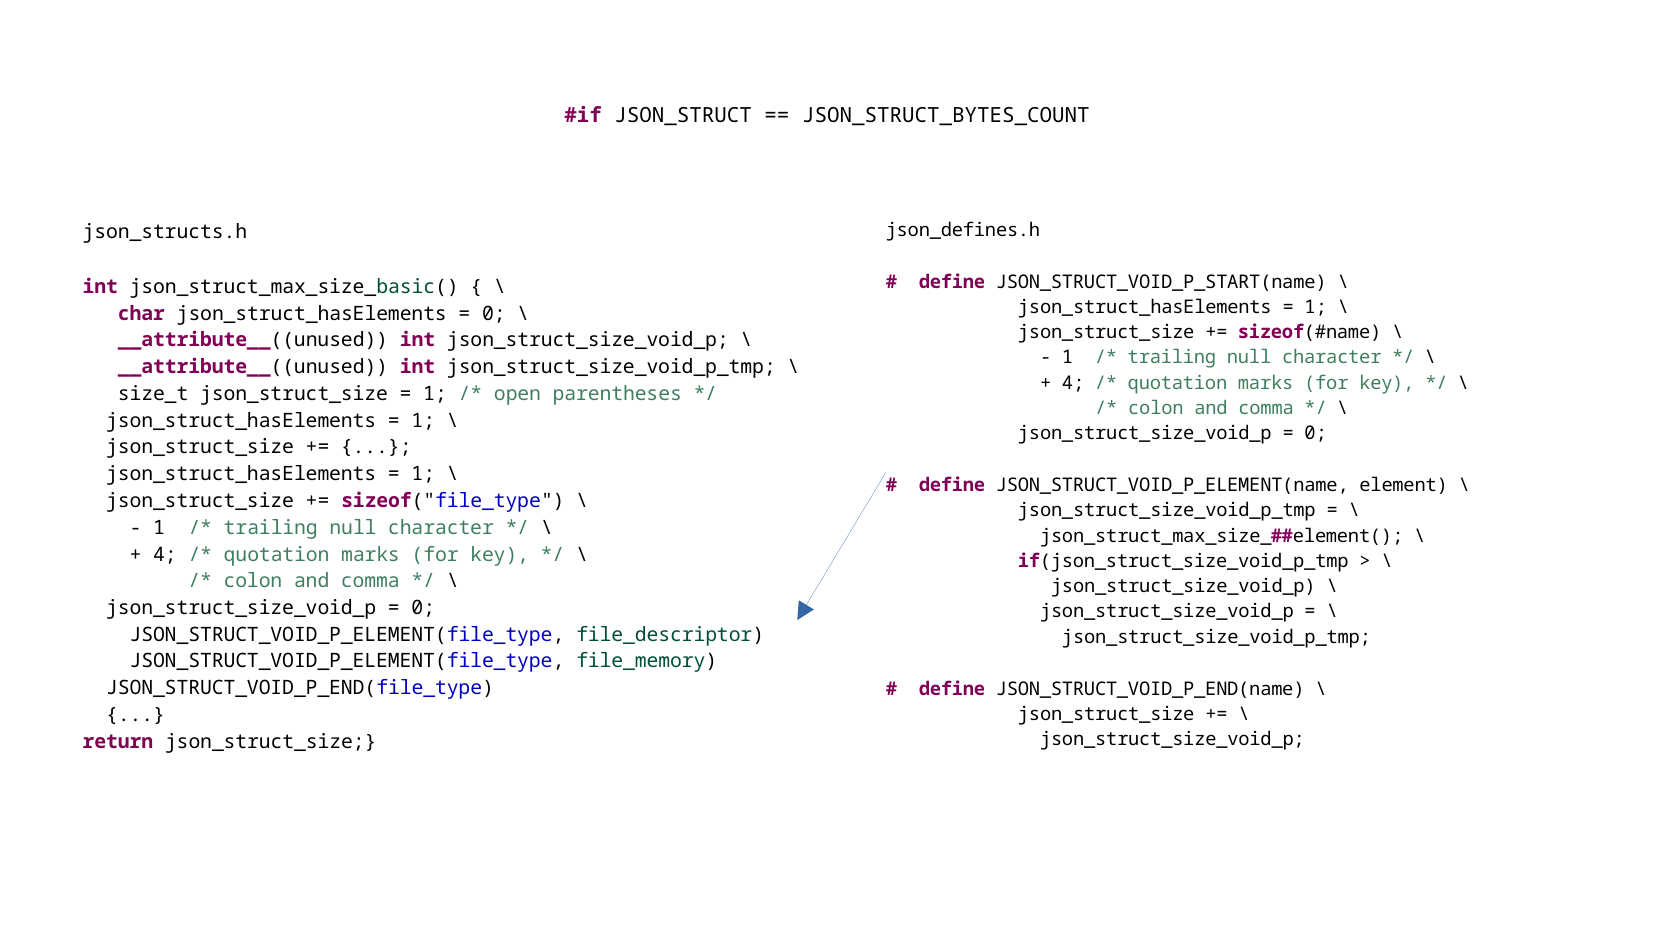

# #if JSON_STRUCT == JSON_STRUCT_BYTES_COUNT
json_defines.h
# define JSON_STRUCT_VOID_P_START(name) \ json_struct_hasElements = 1; \ json_struct_size += sizeof(#name) \ - 1 /* trailing null character */ \ + 4; /* quotation marks (for key), */ \ /* colon and comma */ \ json_struct_size_void_p = 0;
# define JSON_STRUCT_VOID_P_ELEMENT(name, element) \ json_struct_size_void_p_tmp = \ json_struct_max_size_##element(); \ if(json_struct_size_void_p_tmp > \ json_struct_size_void_p) \ json_struct_size_void_p = \ json_struct_size_void_p_tmp;
# define JSON_STRUCT_VOID_P_END(name) \ json_struct_size += \ json_struct_size_void_p;
json_structs.h
int json_struct_max_size_basic() { \
 char json_struct_hasElements = 0; \
 __attribute__((unused)) int json_struct_size_void_p; \
 __attribute__((unused)) int json_struct_size_void_p_tmp; \
 size_t json_struct_size = 1; /* open parentheses */
 json_struct_hasElements = 1; \
 json_struct_size += {...};
 json_struct_hasElements = 1; \
 json_struct_size += sizeof("file_type") \
 - 1 /* trailing null character */ \
 + 4; /* quotation marks (for key), */ \
 /* colon and comma */ \
 json_struct_size_void_p = 0;
 JSON_STRUCT_VOID_P_ELEMENT(file_type, file_descriptor)
 JSON_STRUCT_VOID_P_ELEMENT(file_type, file_memory)
 JSON_STRUCT_VOID_P_END(file_type)
 {...}
return json_struct_size;}